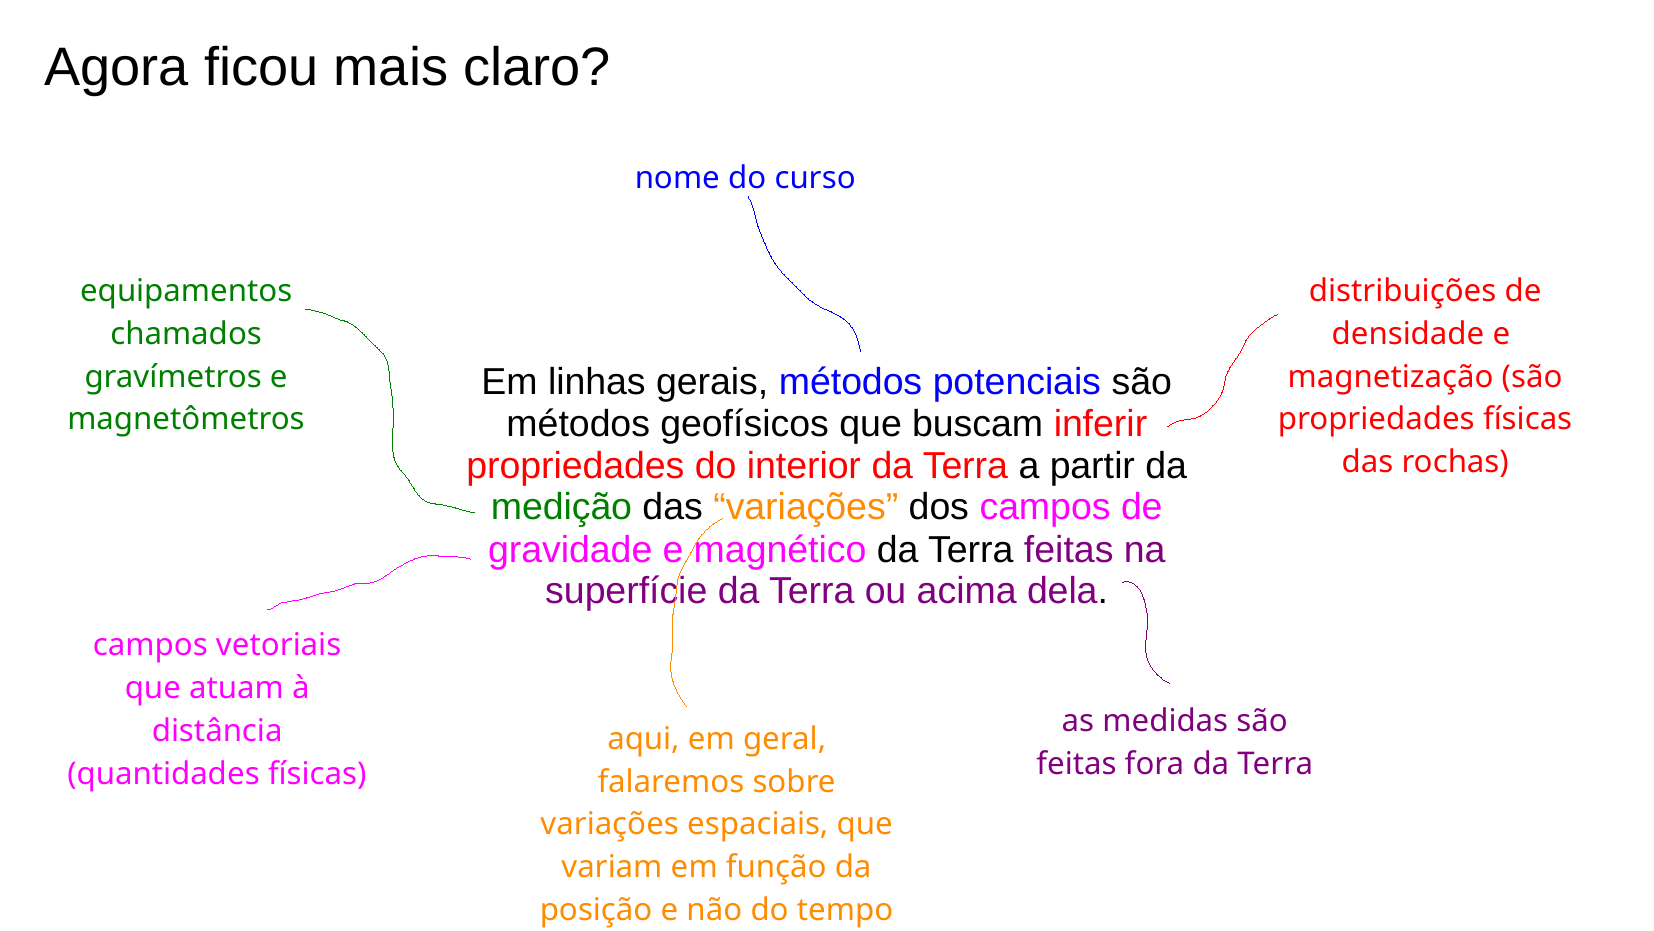

Agora ficou mais claro?
nome do curso
equipamentos chamados gravímetros e magnetômetros
distribuições de densidade e magnetização (são propriedades físicas das rochas)
Em linhas gerais, métodos potenciais são métodos geofísicos que buscam inferir propriedades do interior da Terra a partir da medição das “variações” dos campos de gravidade e magnético da Terra feitas na superfície da Terra ou acima dela.
campos vetoriais que atuam à distância (quantidades físicas)
as medidas são feitas fora da Terra
aqui, em geral, falaremos sobre variações espaciais, que variam em função da posição e não do tempo